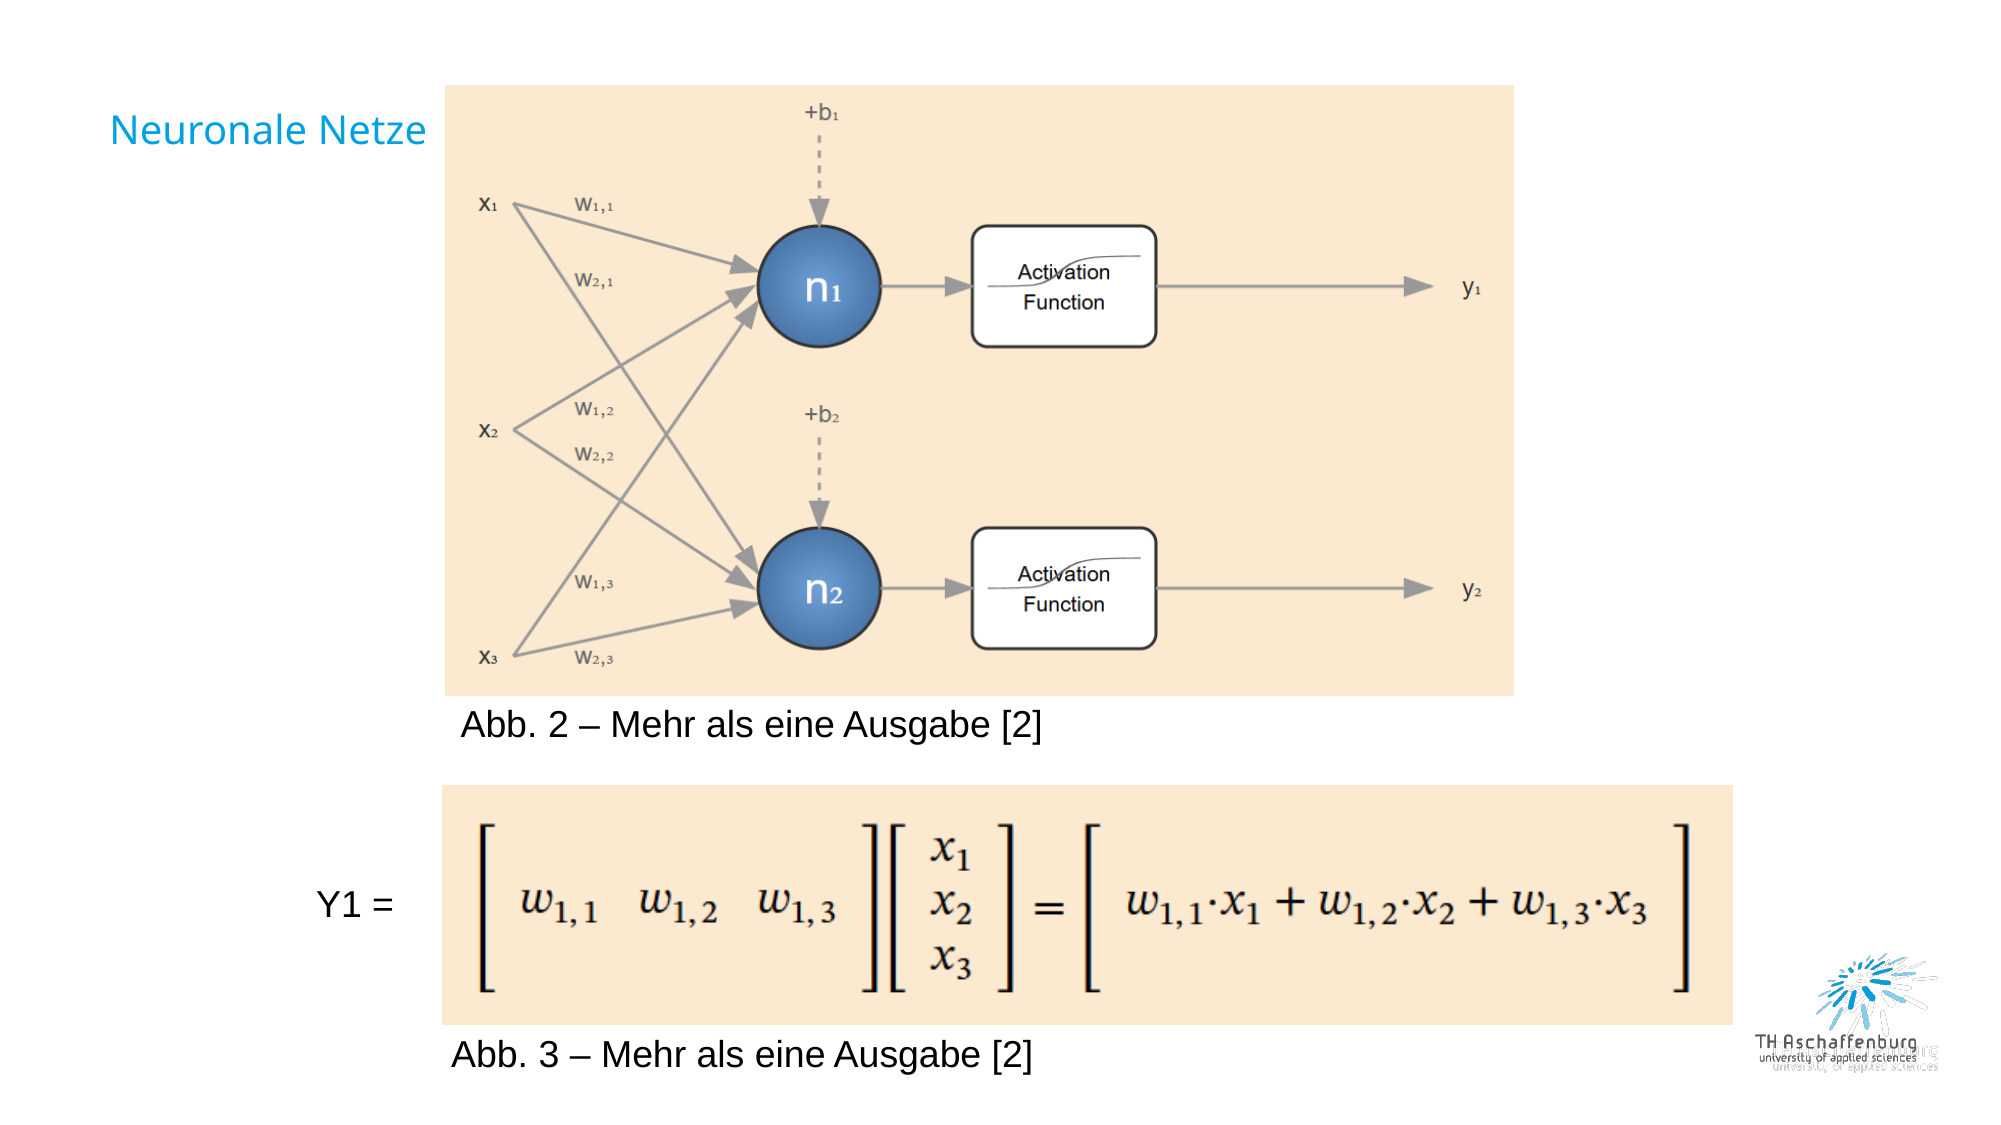

# Neuronale Netze
Abb. 2 – Mehr als eine Ausgabe [2]
Y1 =
Abb. 3 – Mehr als eine Ausgabe [2]